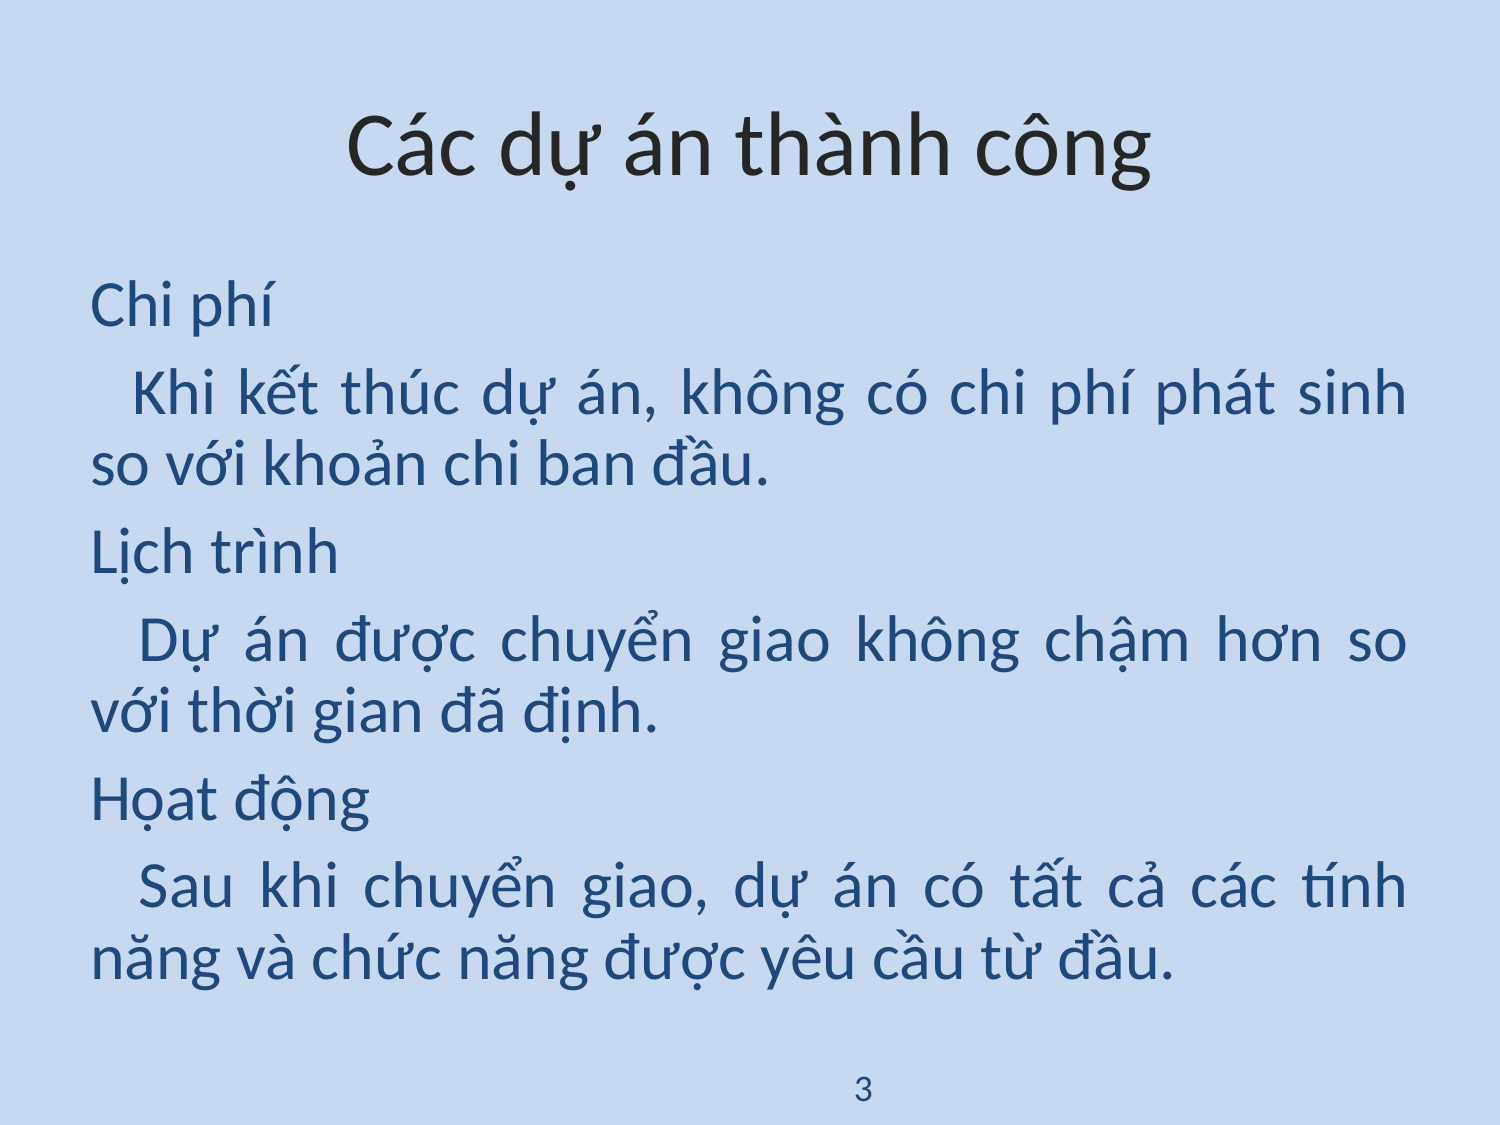

# Các dự án thành công
Chi phí
 Khi kết thúc dự án, không có chi phí phát sinh so với khoản chi ban đầu.
Lịch trình
 Dự án được chuyển giao không chậm hơn so với thời gian đã định.
Họat động
 Sau khi chuyển giao, dự án có tất cả các tính năng và chức năng được yêu cầu từ đầu.